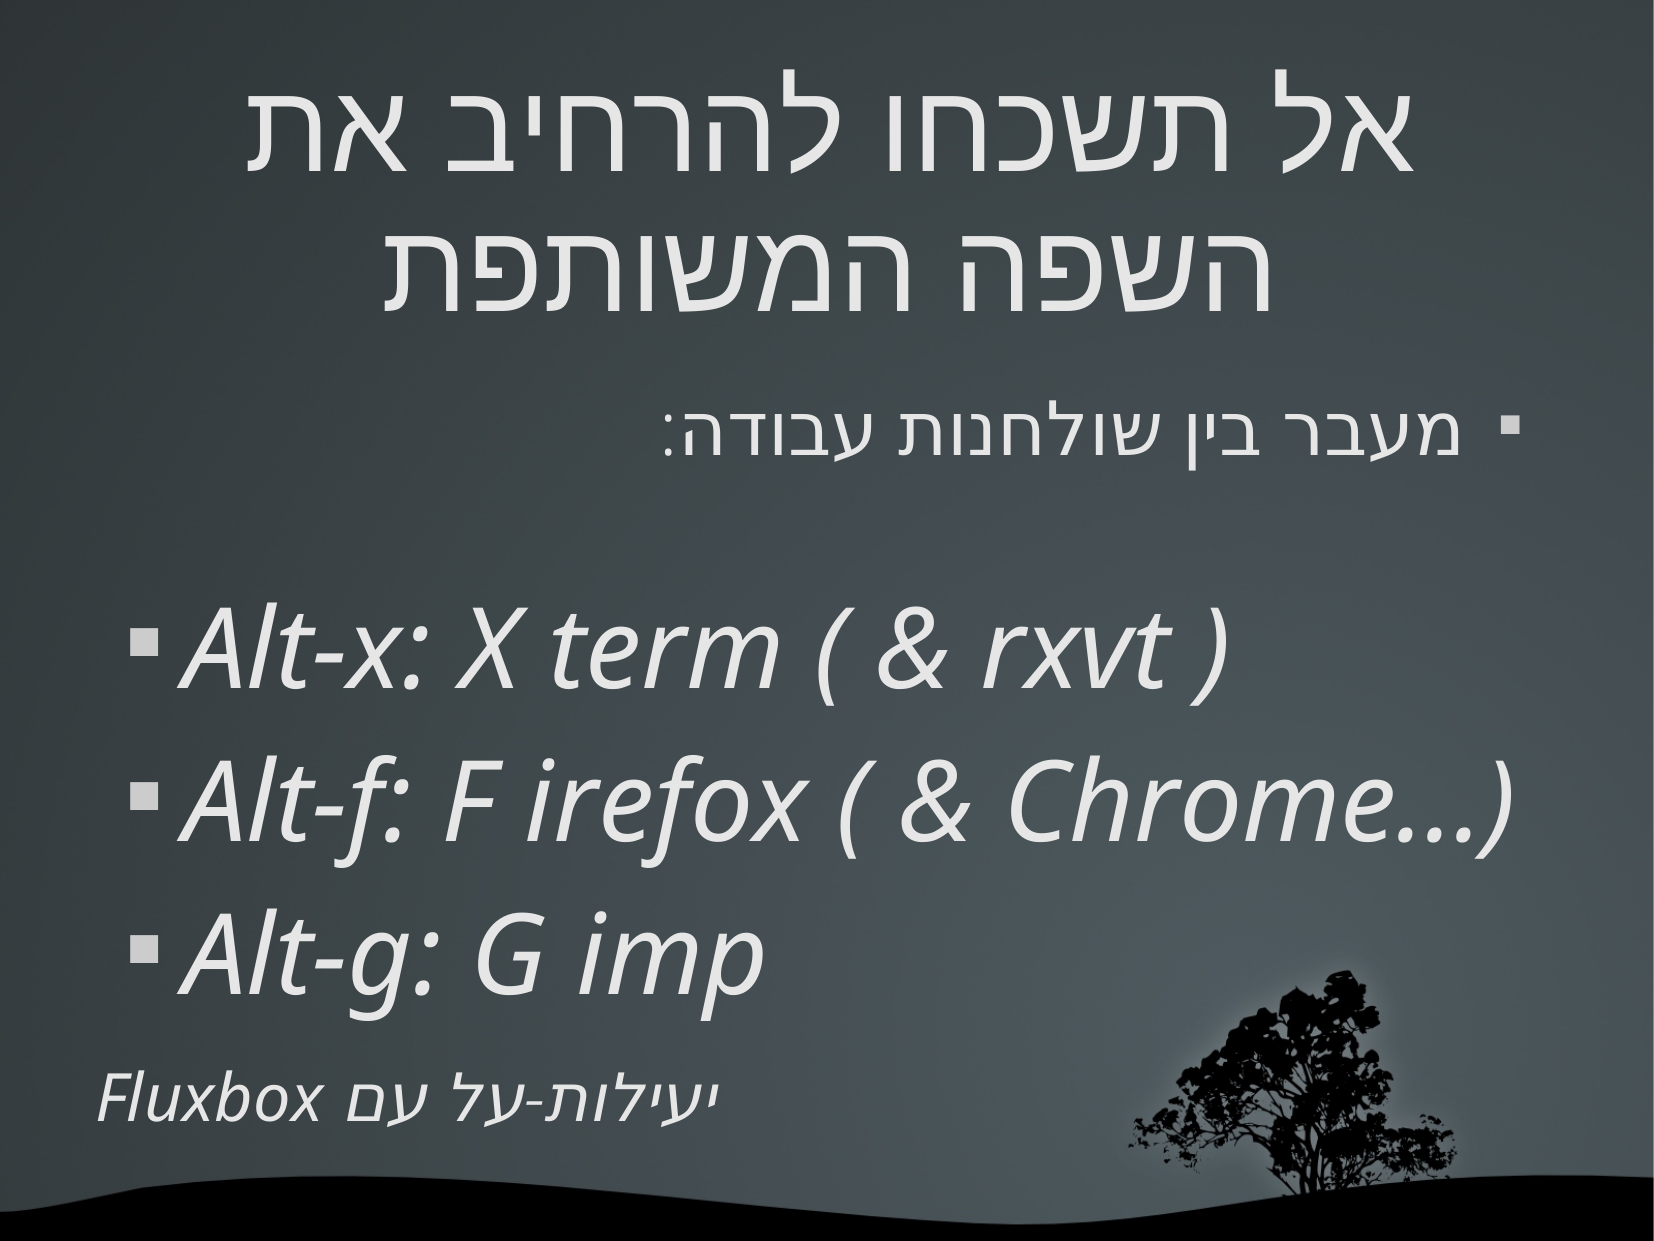

# אל תשכחו להרחיב את השפה המשותפת
מעבר בין שולחנות עבודה:
Alt-x: X term ( & rxvt )
Alt-f: F irefox ( & Chrome...)
Alt-g: G imp
יעילות-על עם Fluxbox